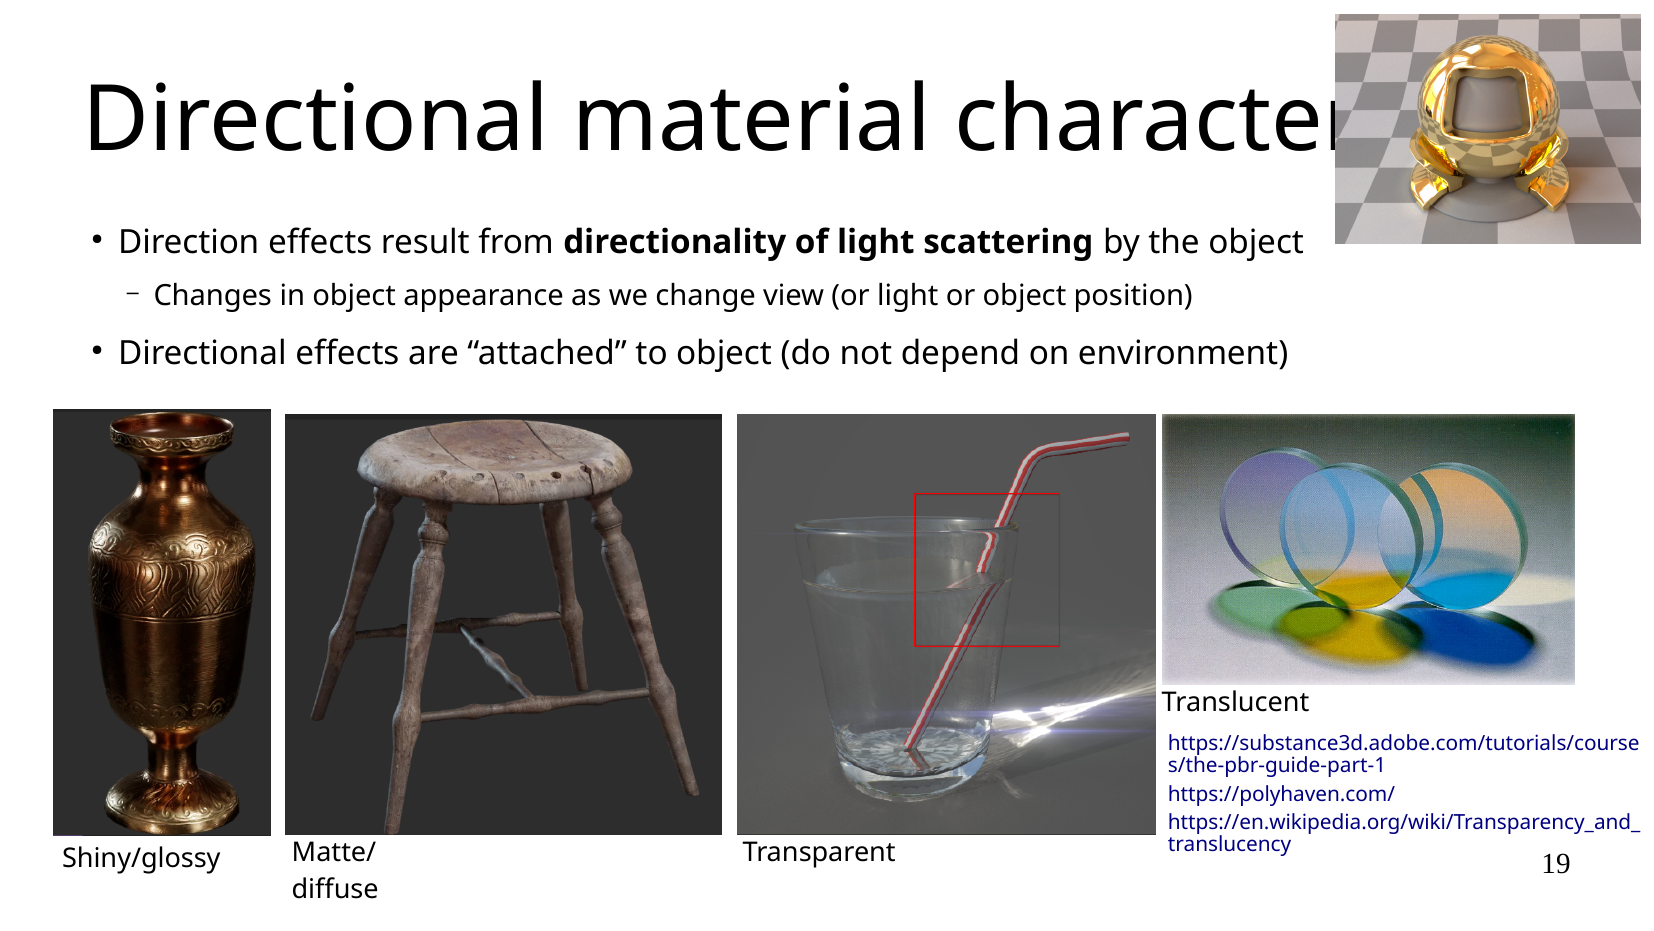

# Directional material characteristic
Direction effects result from directionality of light scattering by the object
Changes in object appearance as we change view (or light or object position)
Directional effects are “attached” to object (do not depend on environment)
Translucent
https://substance3d.adobe.com/tutorials/courses/the-pbr-guide-part-1
https://polyhaven.com/
https://en.wikipedia.org/wiki/Transparency_and_translucency
Matte/diffuse
Transparent
Shiny/glossy
19